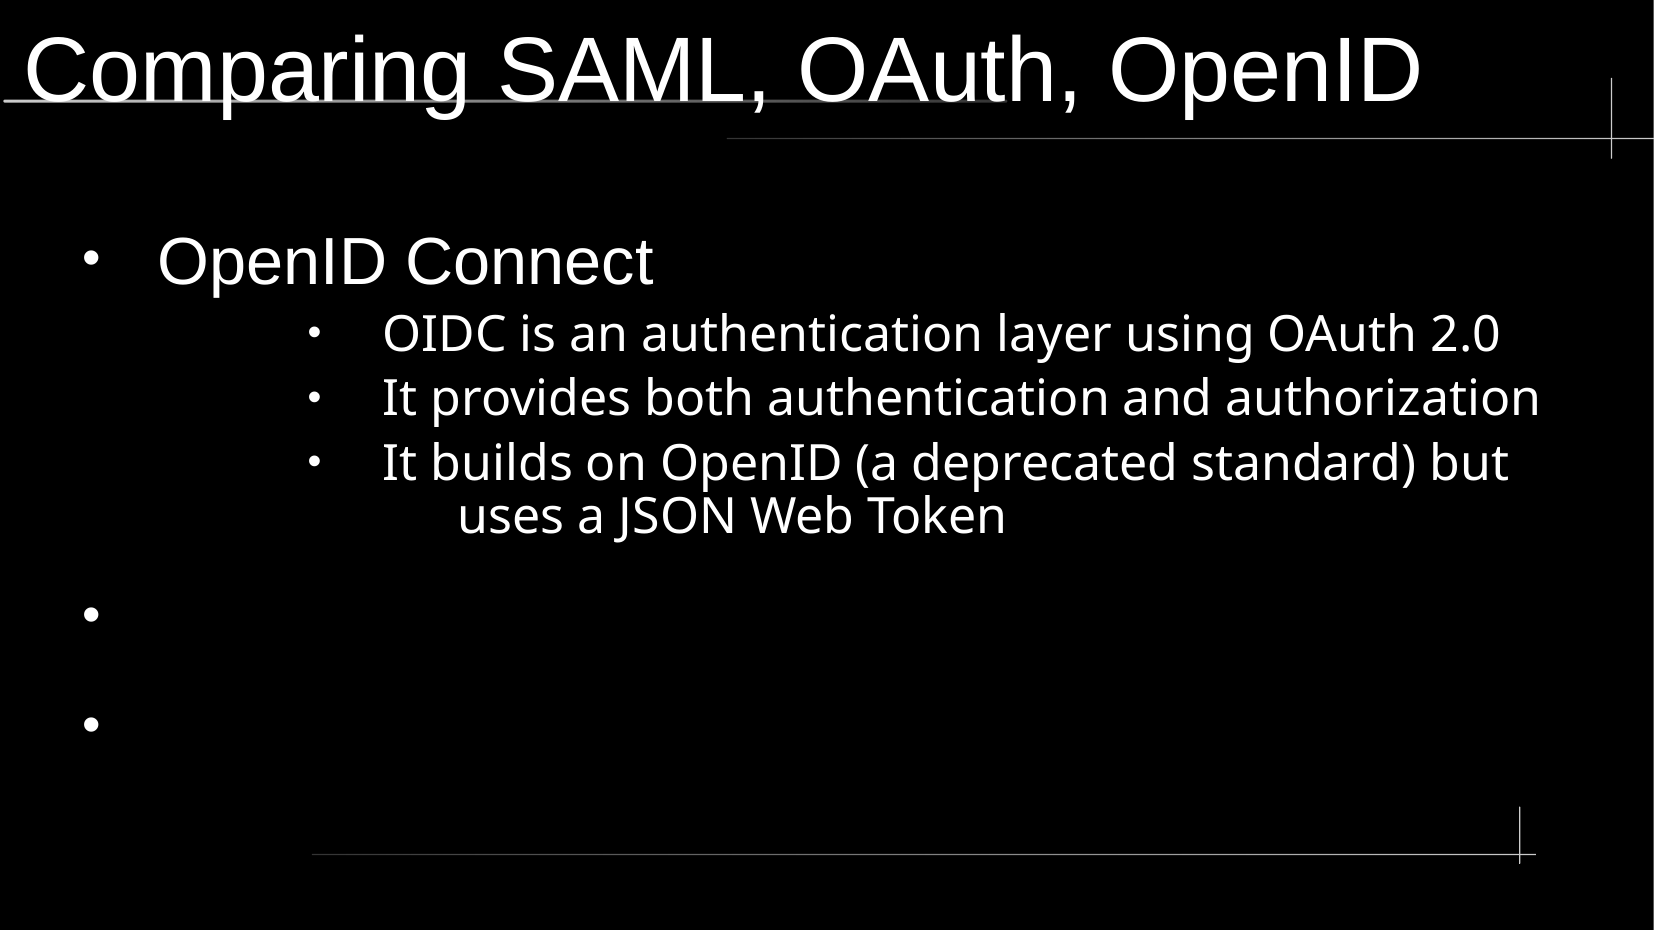

# Comparing SAML, OAuth, OpenID
OpenID Connect
OIDC is an authentication layer using OAuth 2.0
It provides both authentication and authorization
It builds on OpenID (a deprecated standard) but uses a JSON Web Token